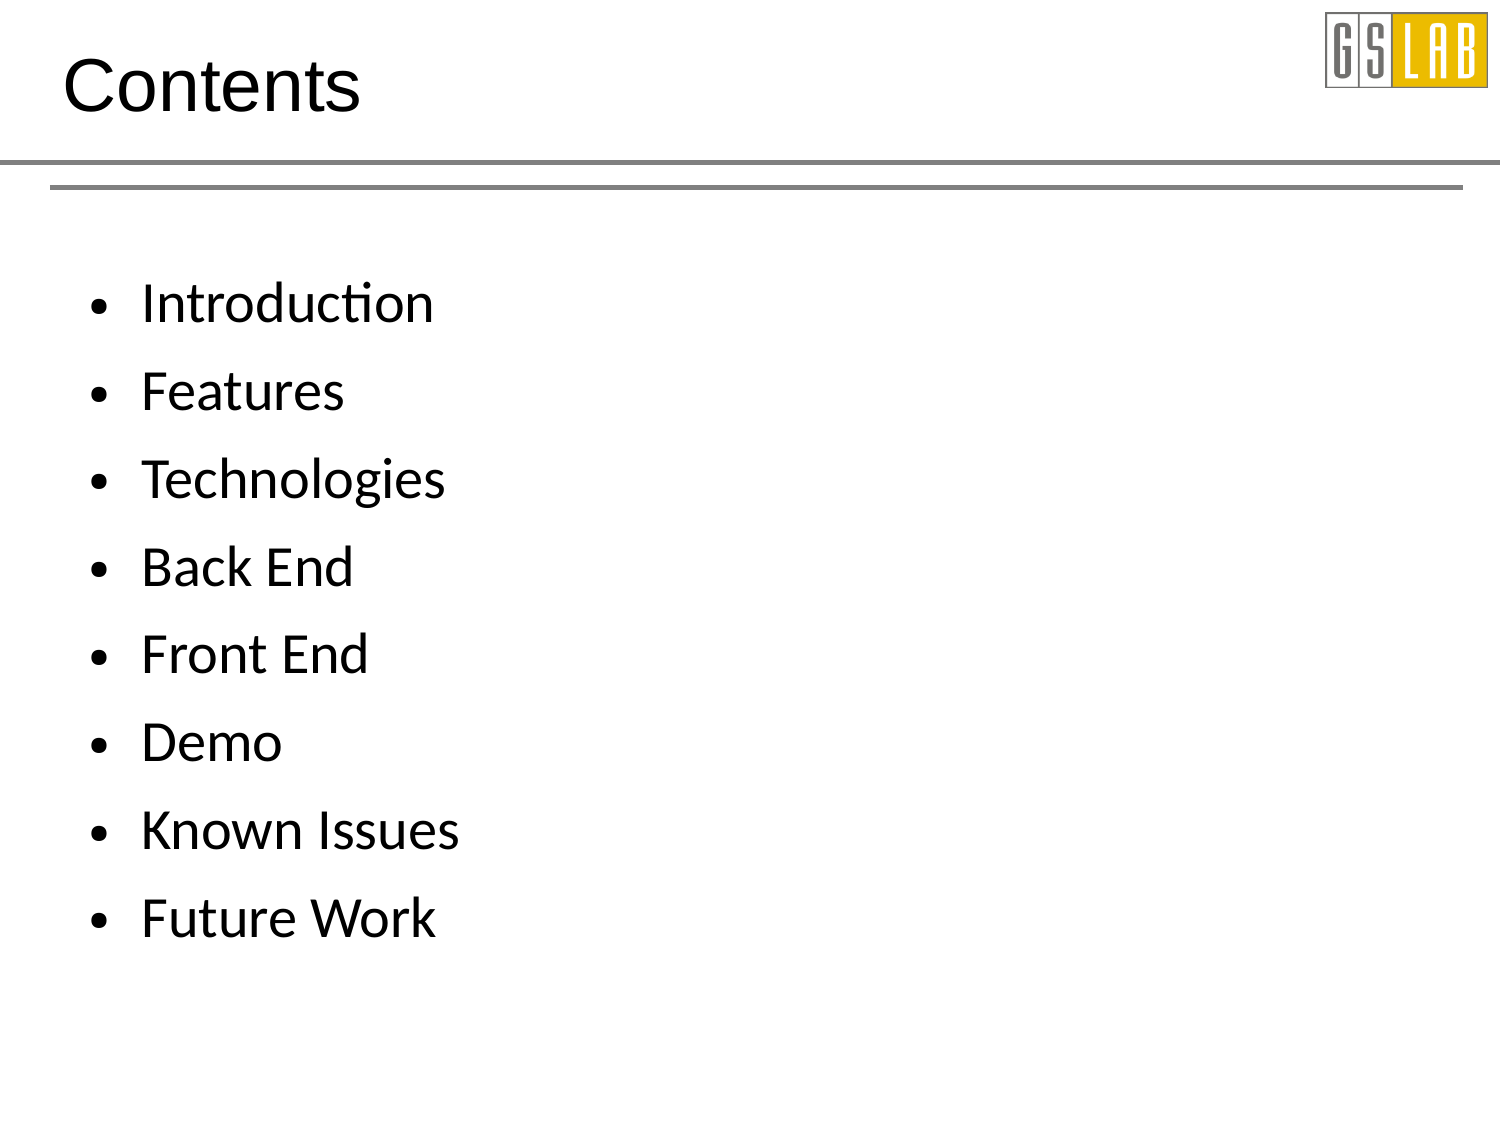

# Contents
Introduction
Features
Technologies
Back End
Front End
Demo
Known Issues
Future Work